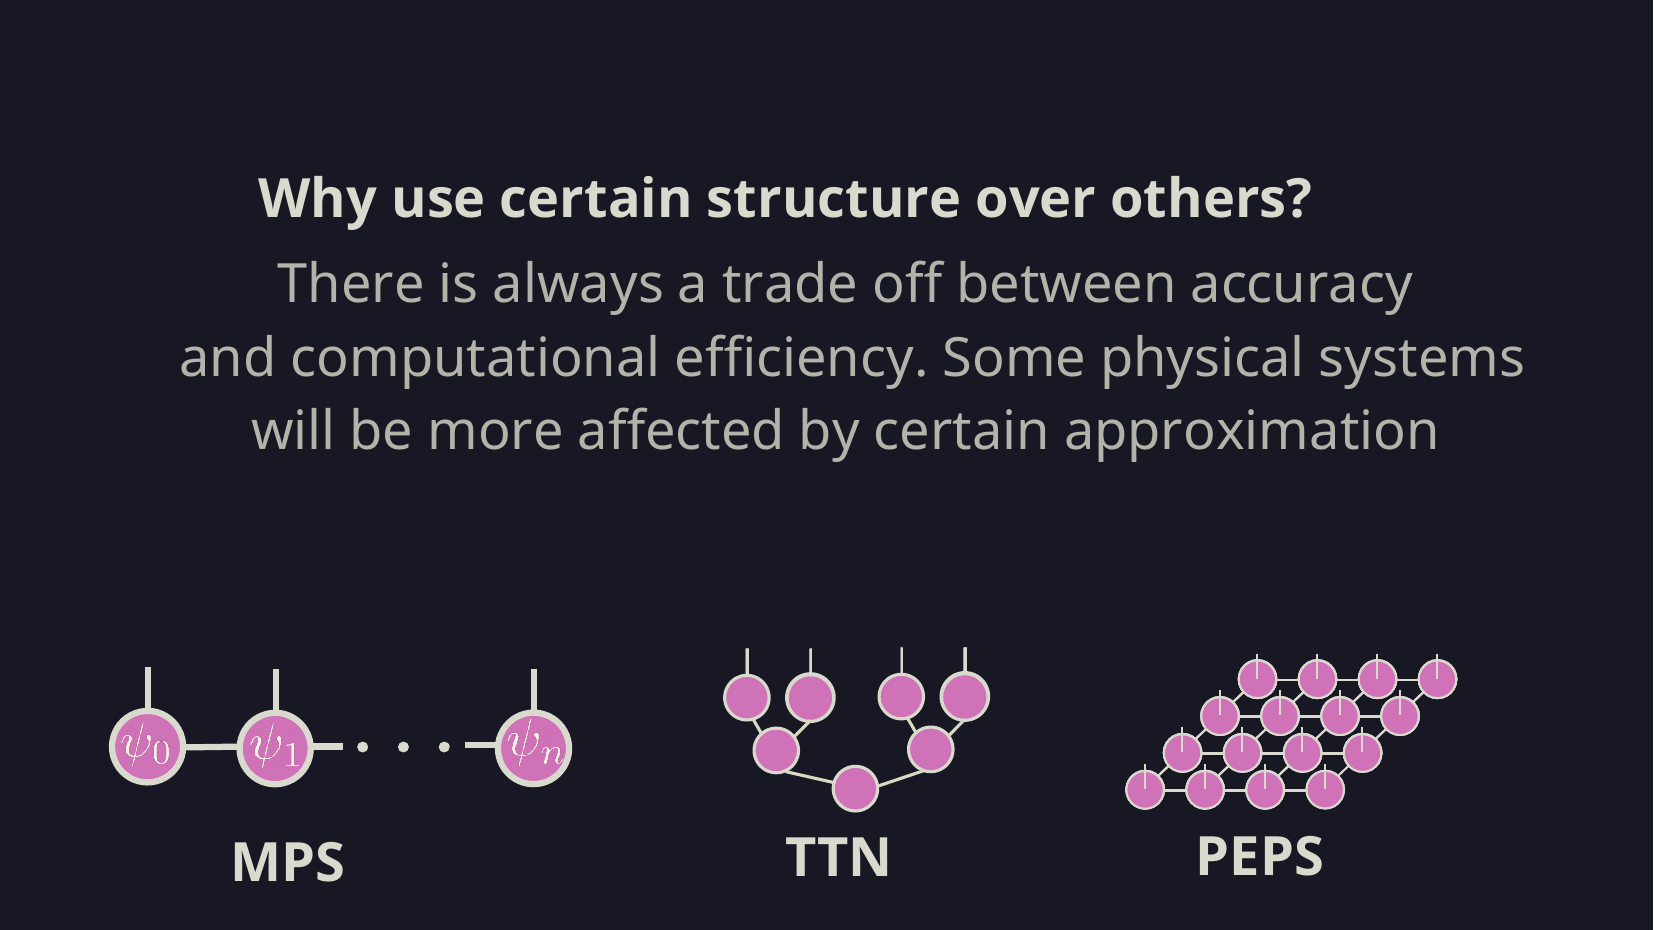

Why use certain structure over others?
There is always a trade off between accuracy
 and computational efficiency. Some physical systems
will be more affected by certain approximation
PEPS
TTN
MPS